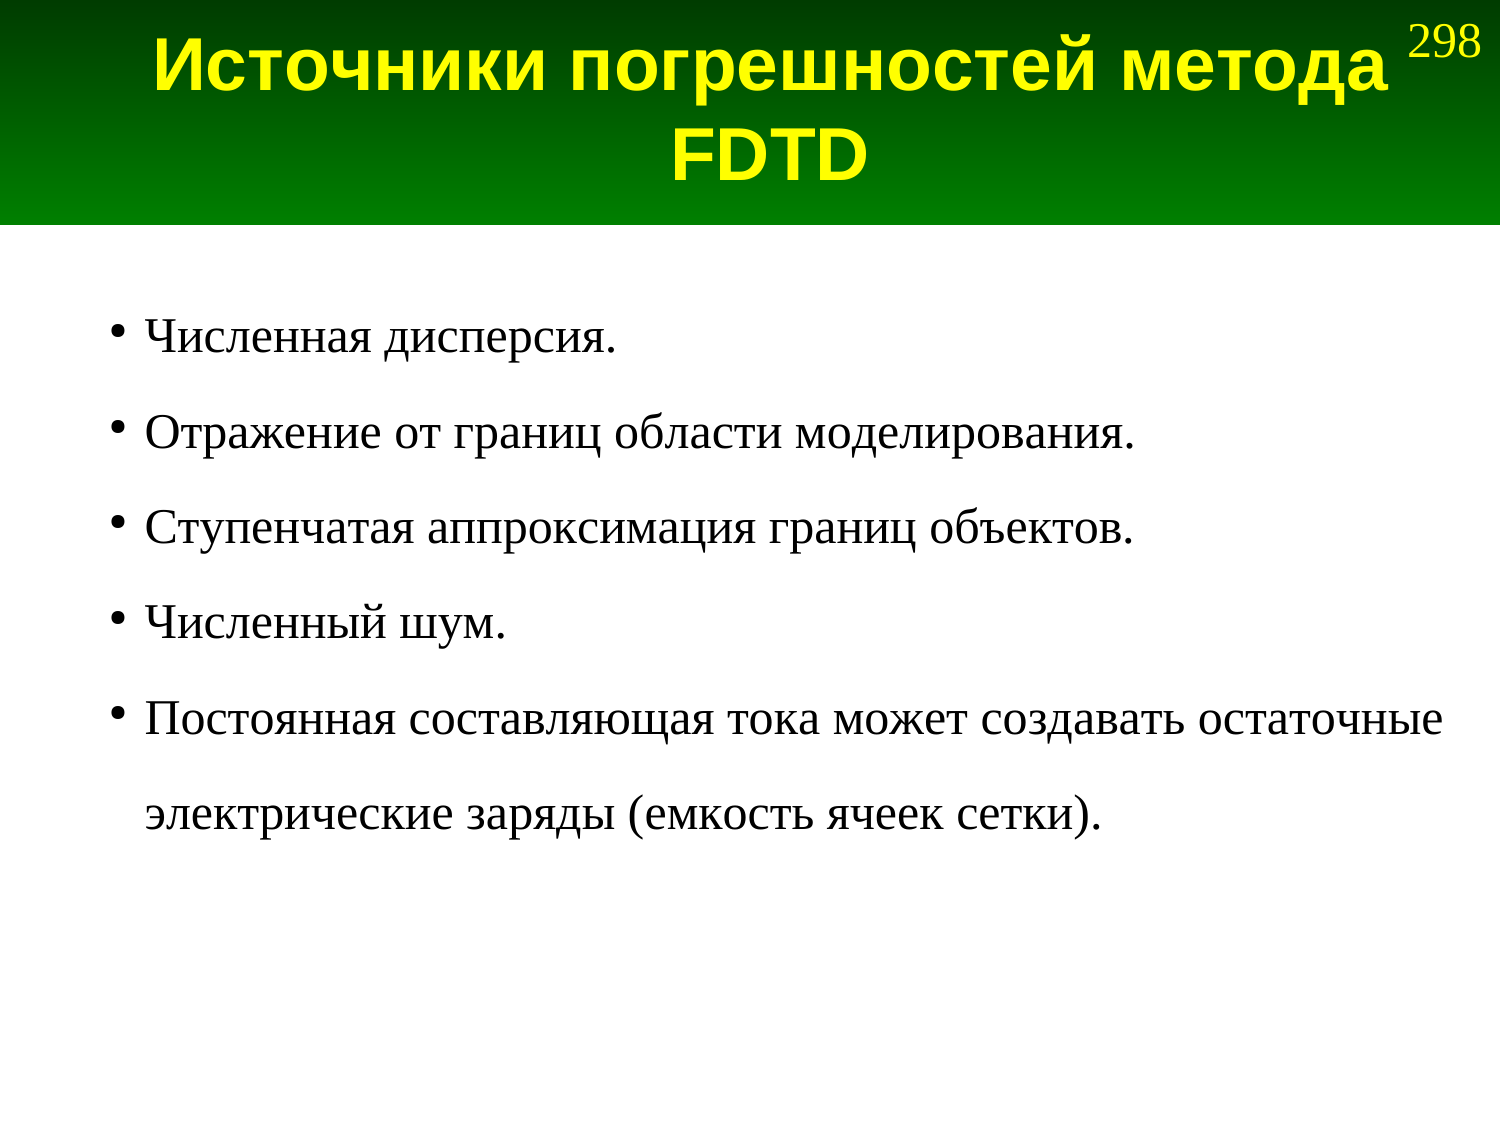

# Источники погрешностей метода FDTD
Численная дисперсия.
Отражение от границ области моделирования.
Ступенчатая аппроксимация границ объектов.
Численный шум.
Постоянная составляющая тока может создавать остаточные
электрические заряды (емкость ячеек сетки).